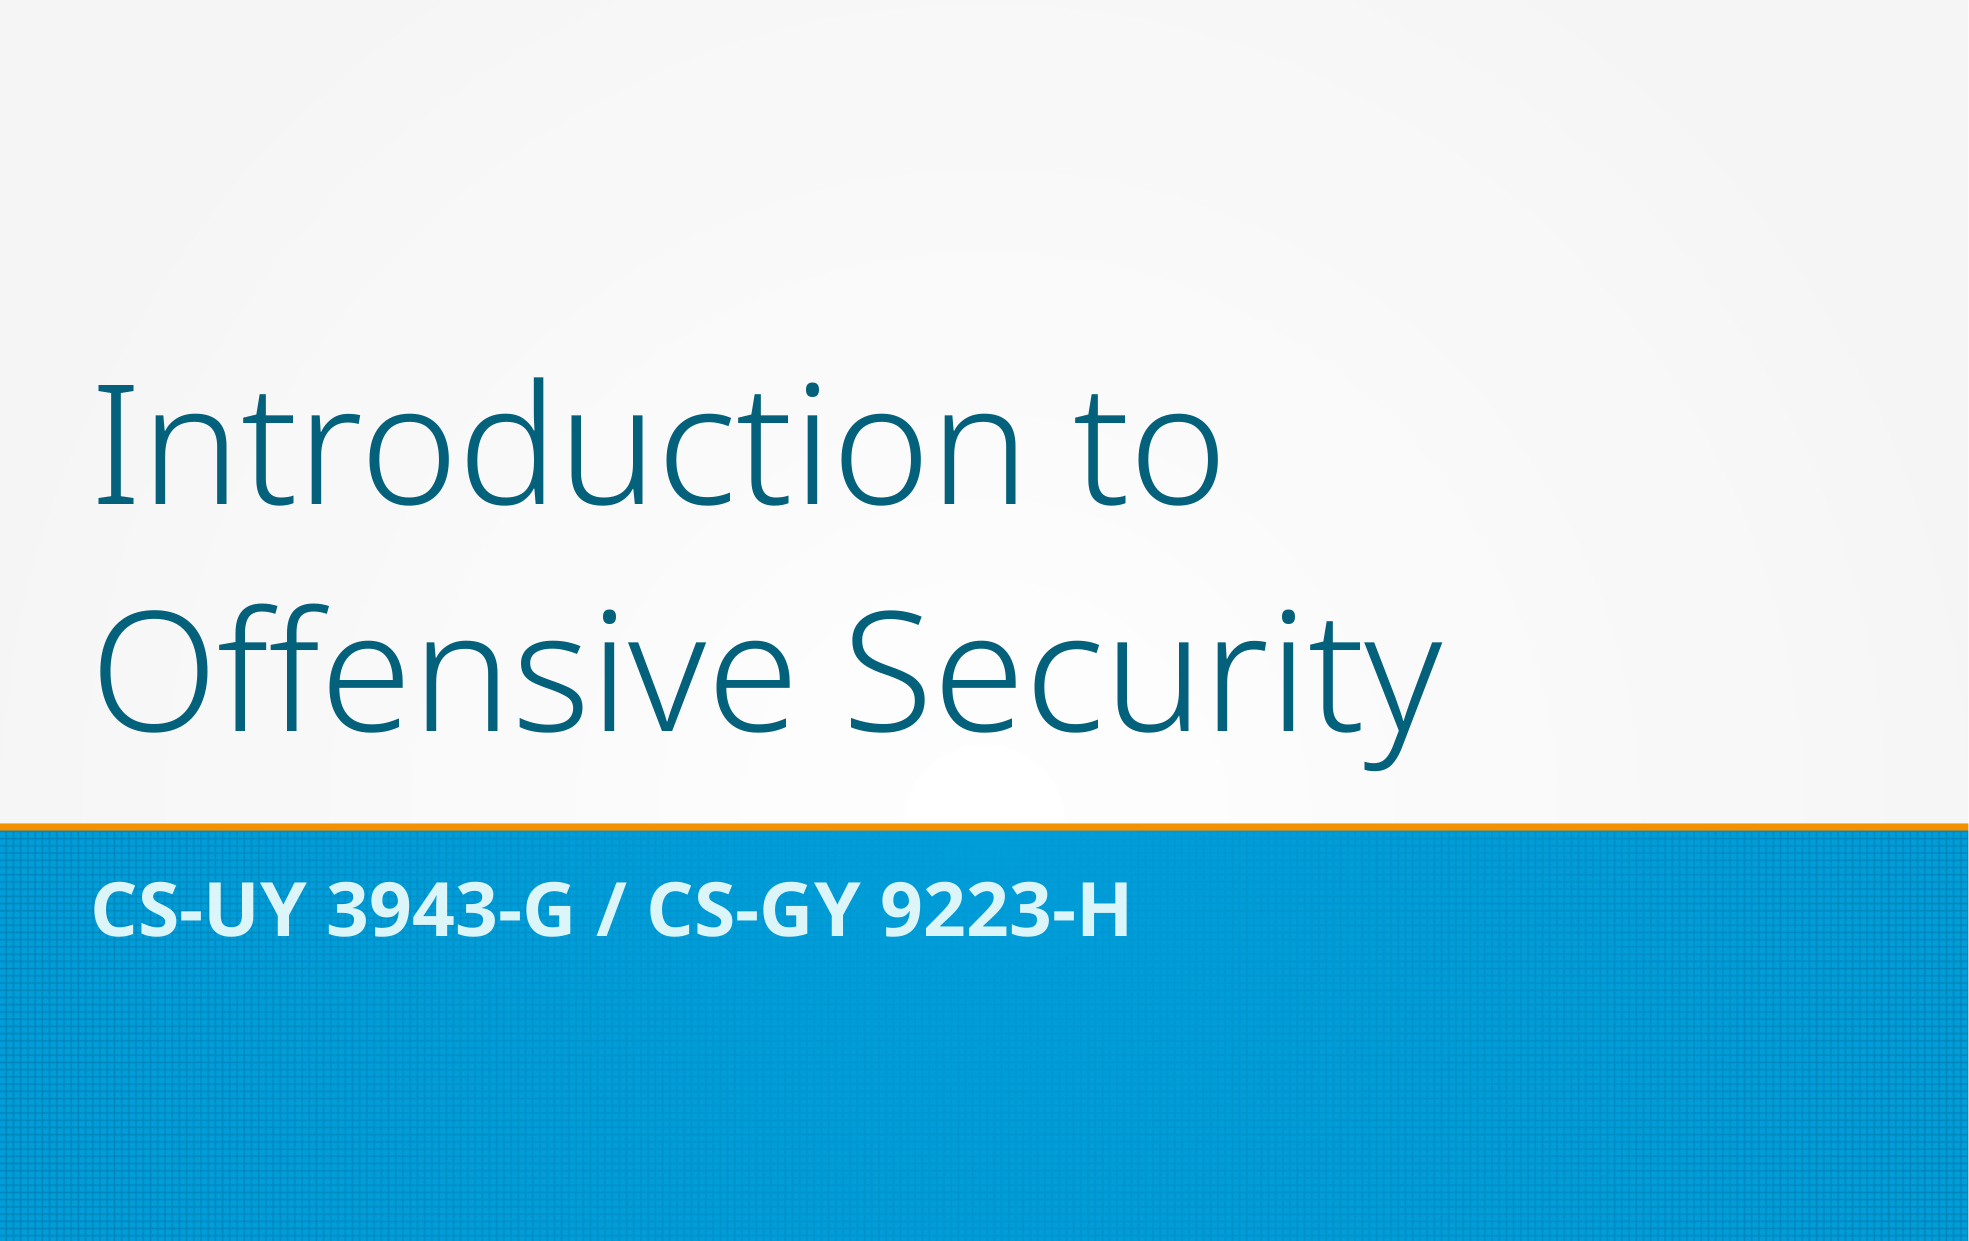

# Introduction to Offensive Security
CS-UY 3943-G / CS-GY 9223-H